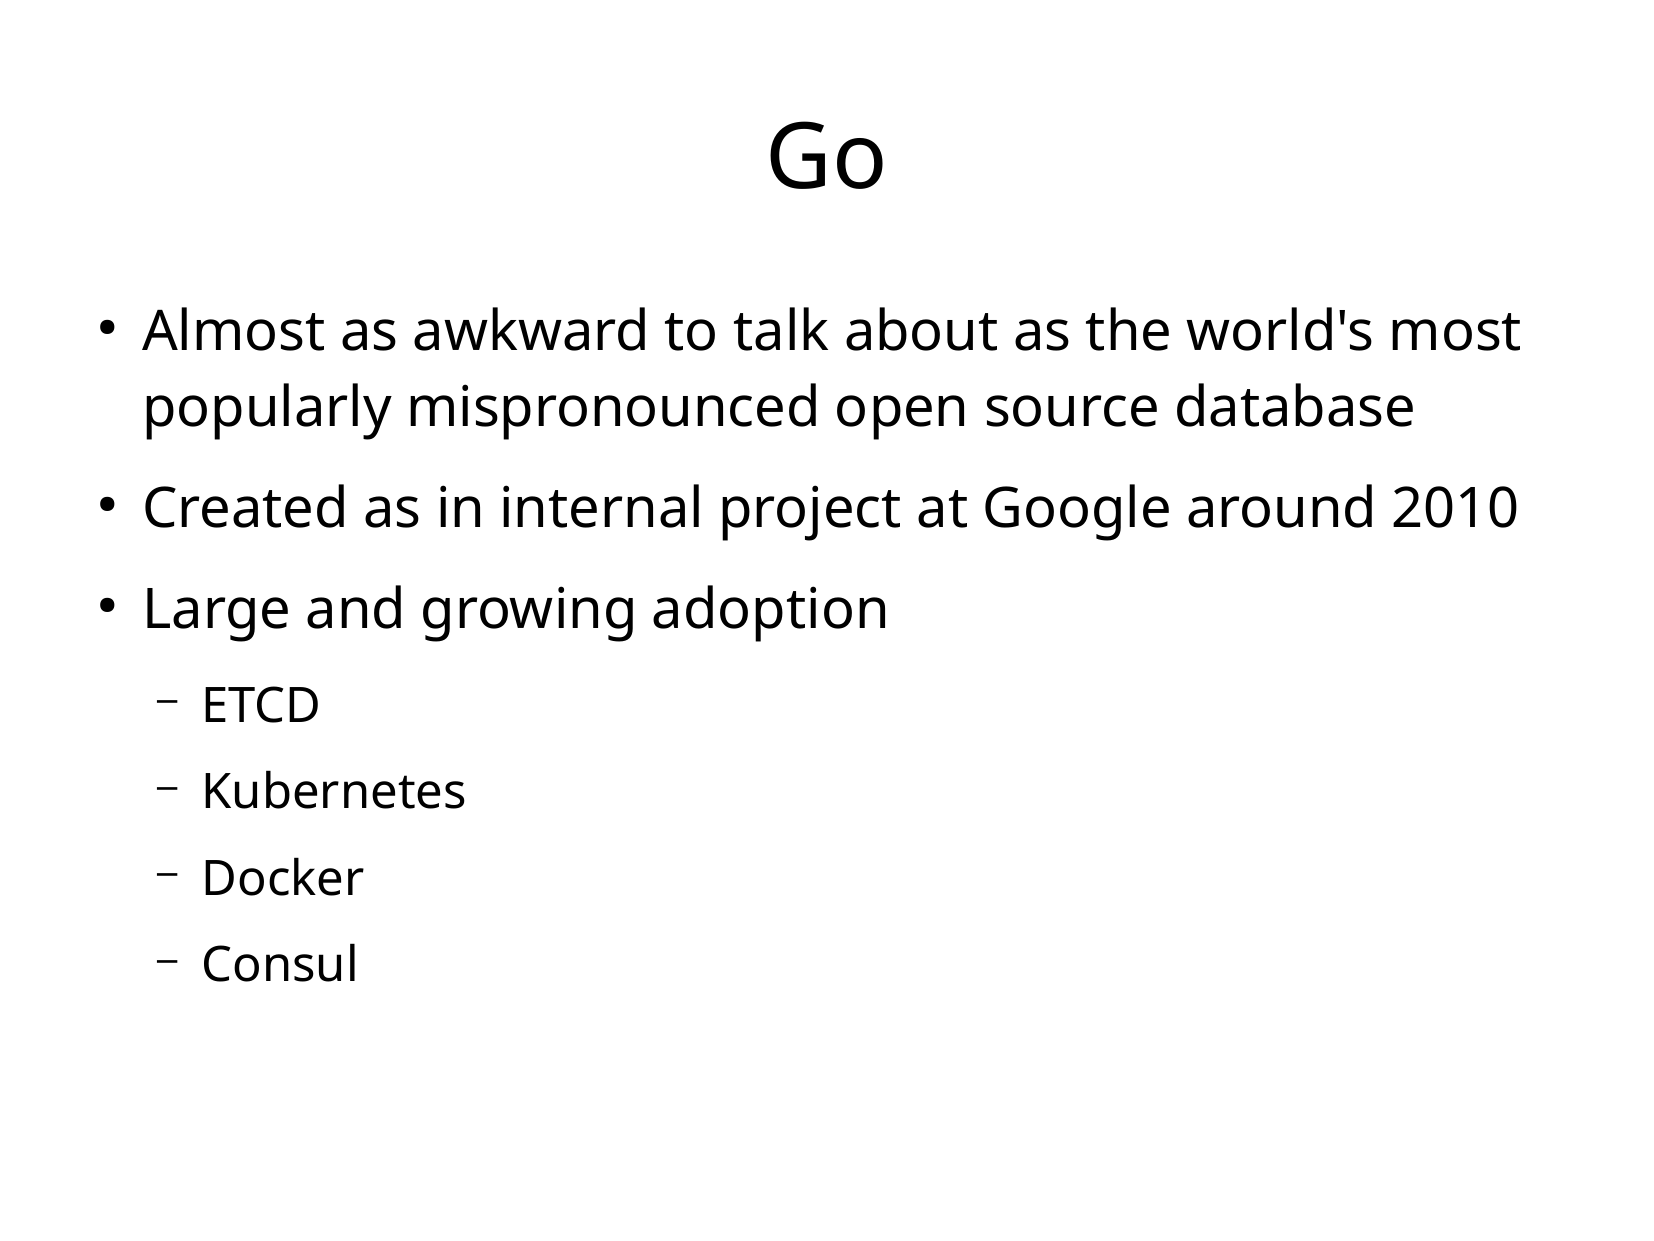

# Go
Almost as awkward to talk about as the world's most popularly mispronounced open source database
Created as in internal project at Google around 2010
Large and growing adoption
ETCD
Kubernetes
Docker
Consul